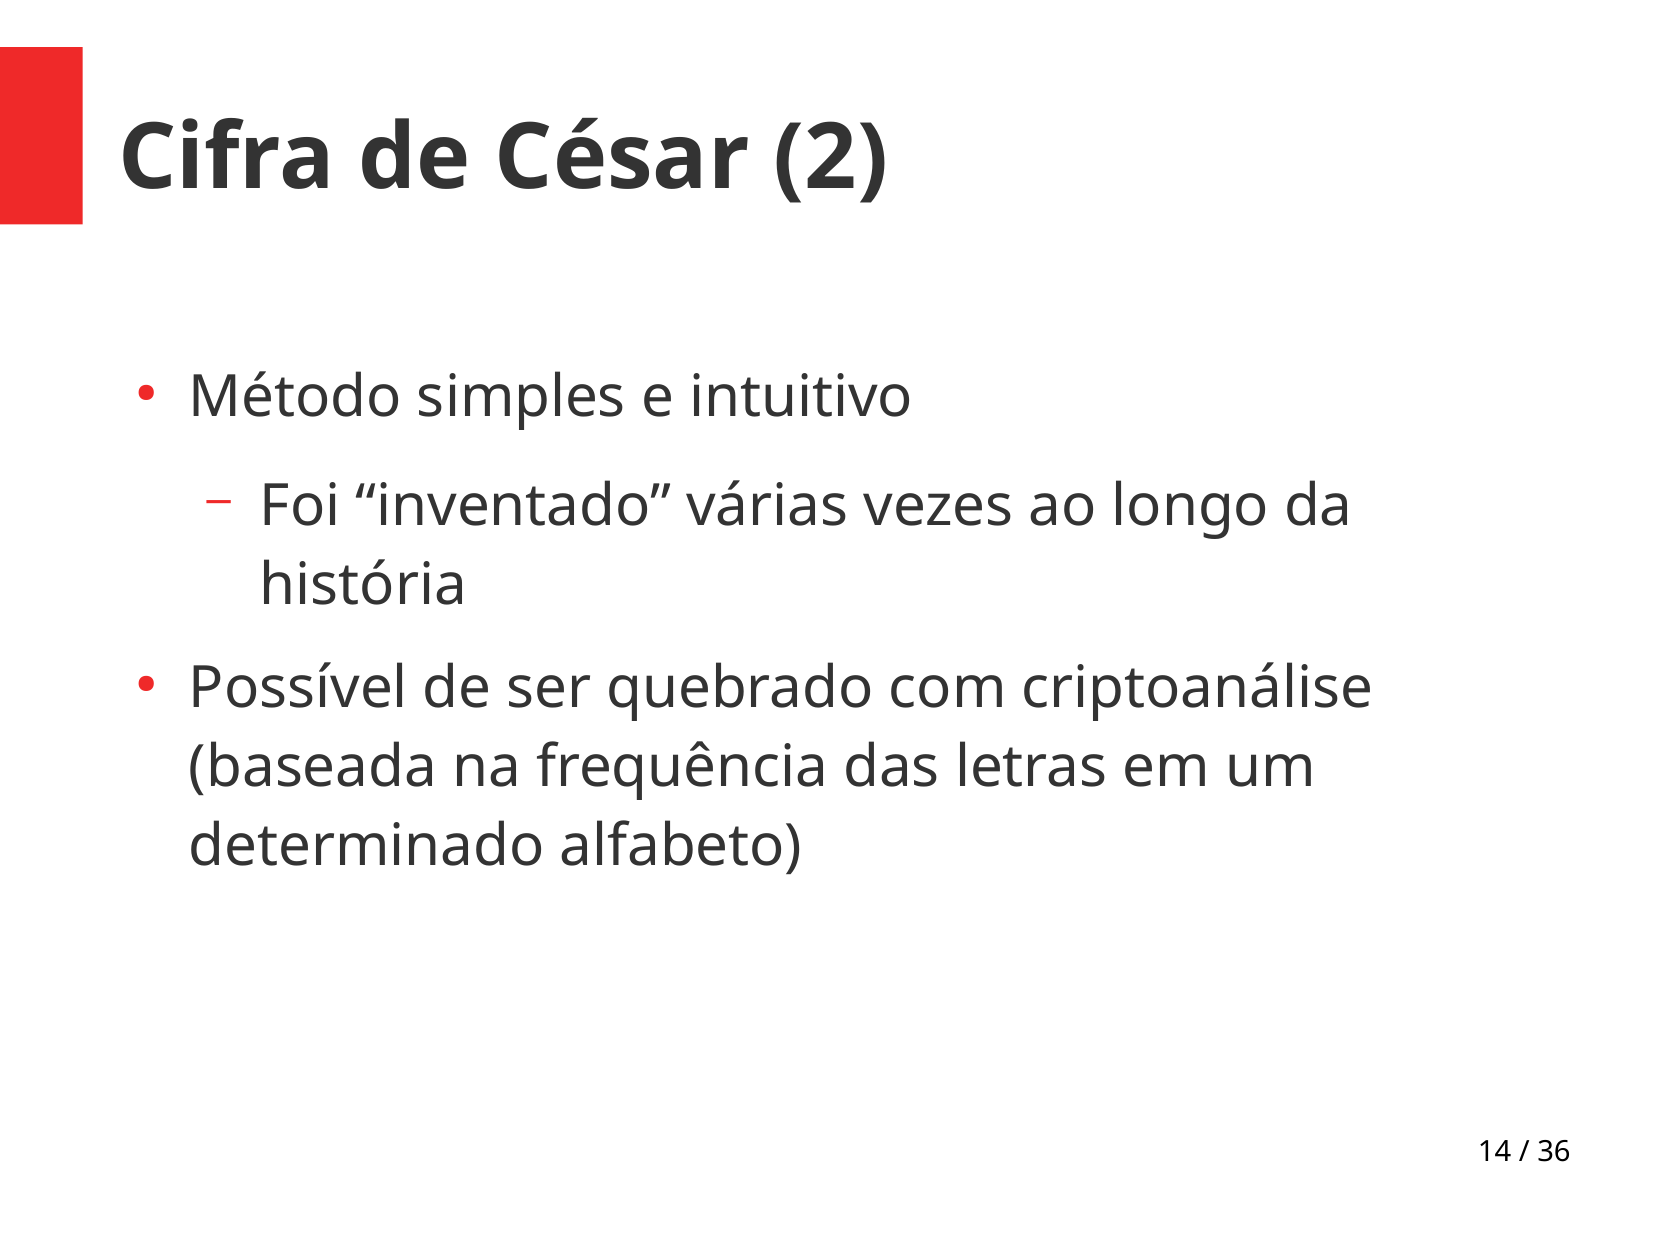

# Cifra de César (2)
Método simples e intuitivo
Foi “inventado” várias vezes ao longo da história
Possível de ser quebrado com criptoanálise (baseada na frequência das letras em um determinado alfabeto)
14